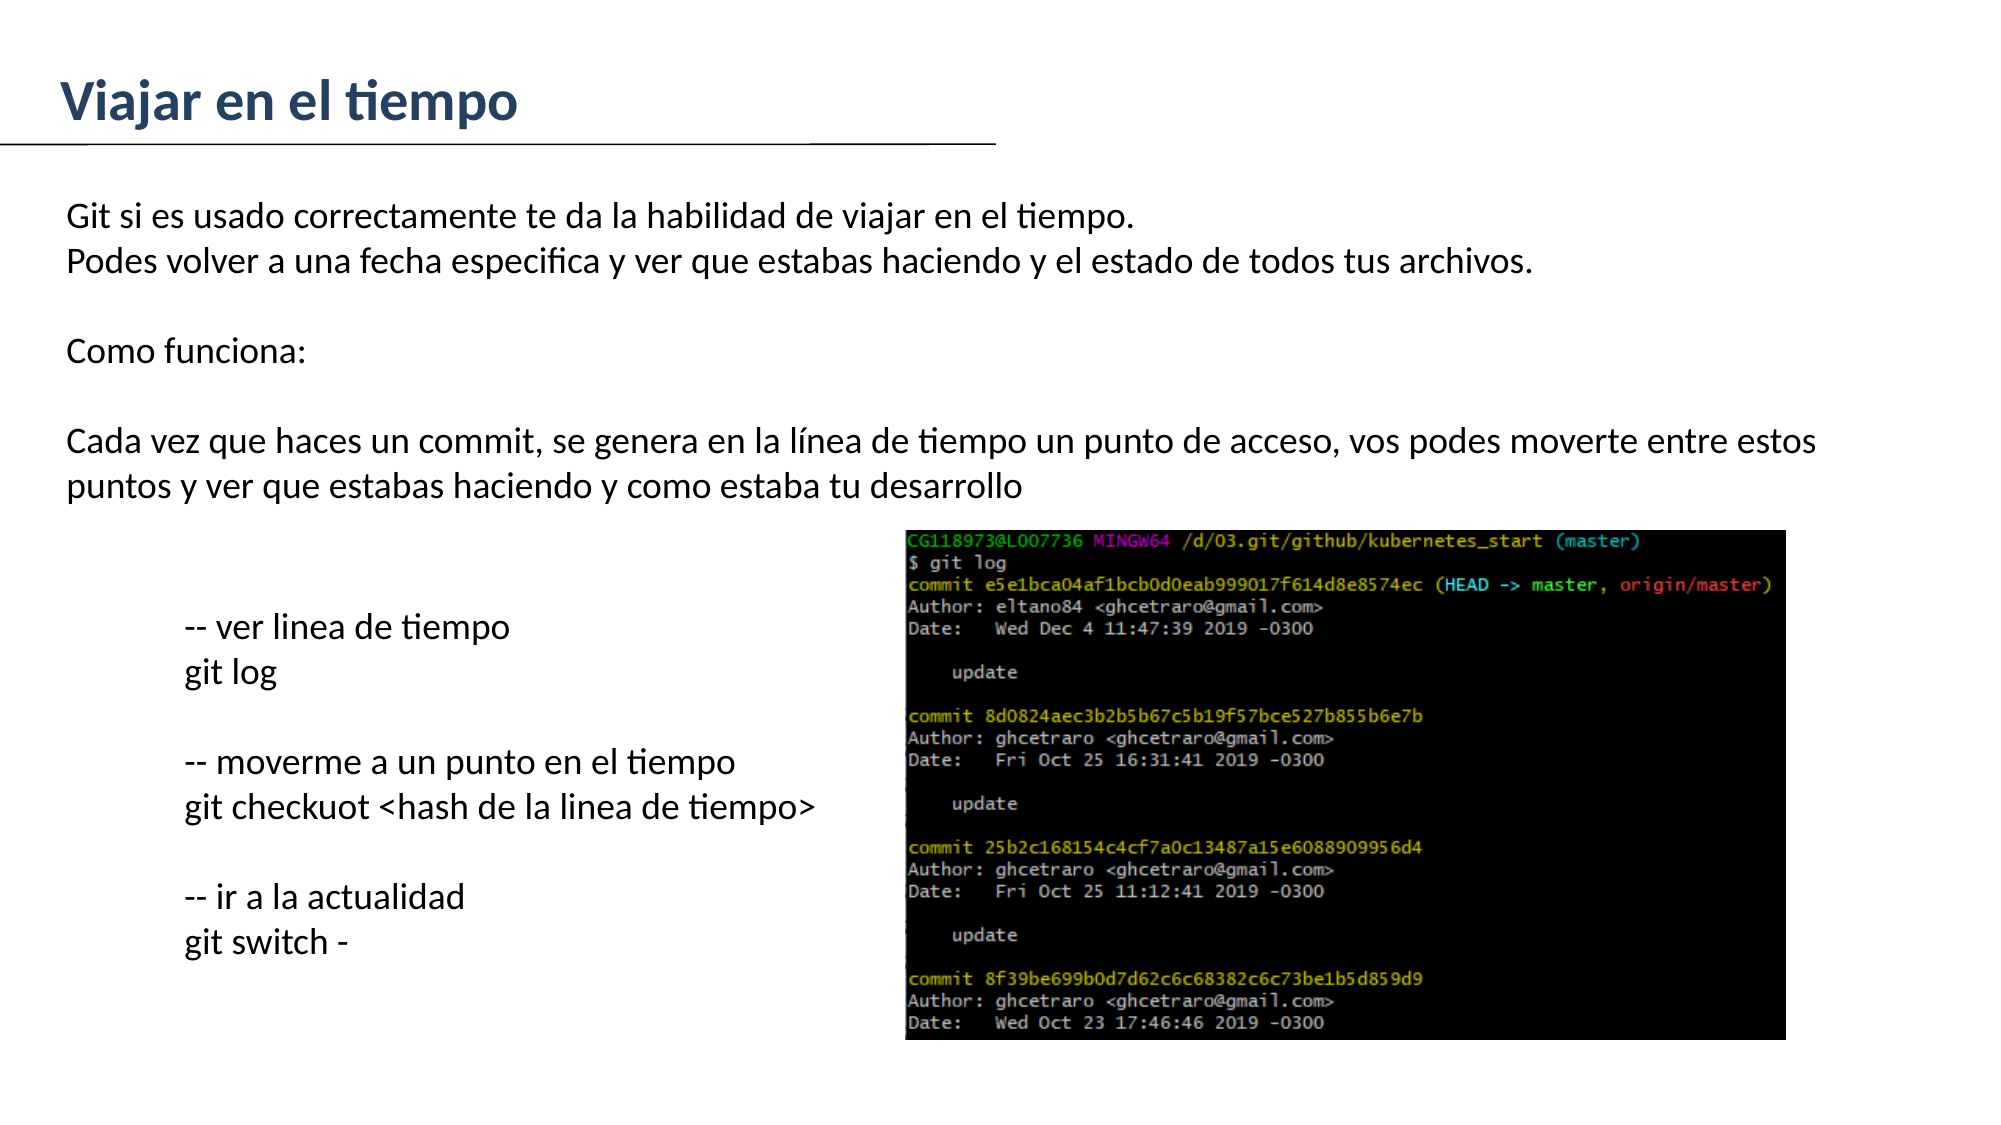

Viajar en el tiempo
Git si es usado correctamente te da la habilidad de viajar en el tiempo.
Podes volver a una fecha especifica y ver que estabas haciendo y el estado de todos tus archivos.
Como funciona:
Cada vez que haces un commit, se genera en la línea de tiempo un punto de acceso, vos podes moverte entre estos puntos y ver que estabas haciendo y como estaba tu desarrollo
-- ver linea de tiempo
git log
-- moverme a un punto en el tiempo
git checkuot <hash de la linea de tiempo>
-- ir a la actualidad
git switch -